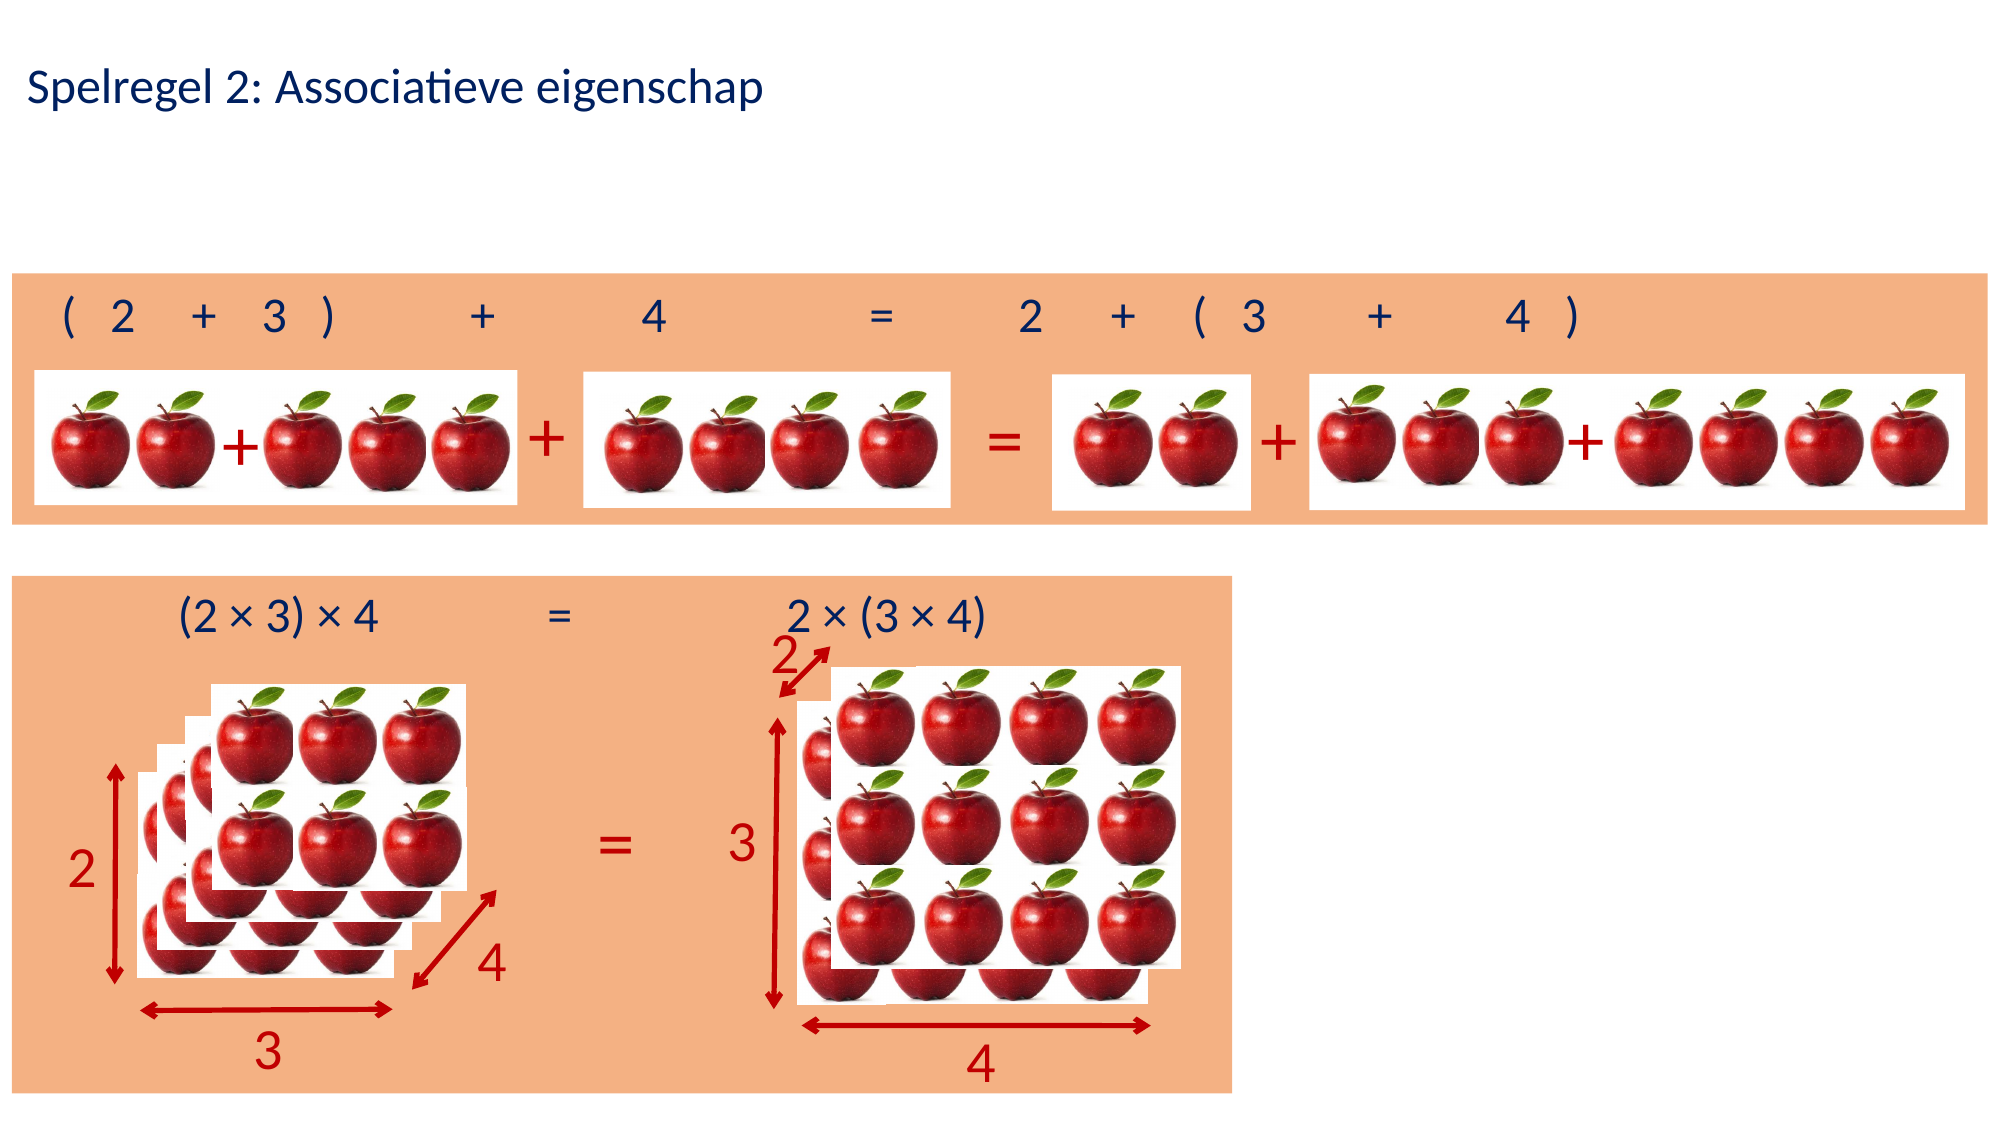

Spelregel 2: Associatieve eigenschap
( 2 + 3 ) + 4 = 2 + ( 3 + 4 )
+
+
=
+
+
(2 × 3) × 4 = 2 × (3 × 4)
2
=
3
2
4
3
4